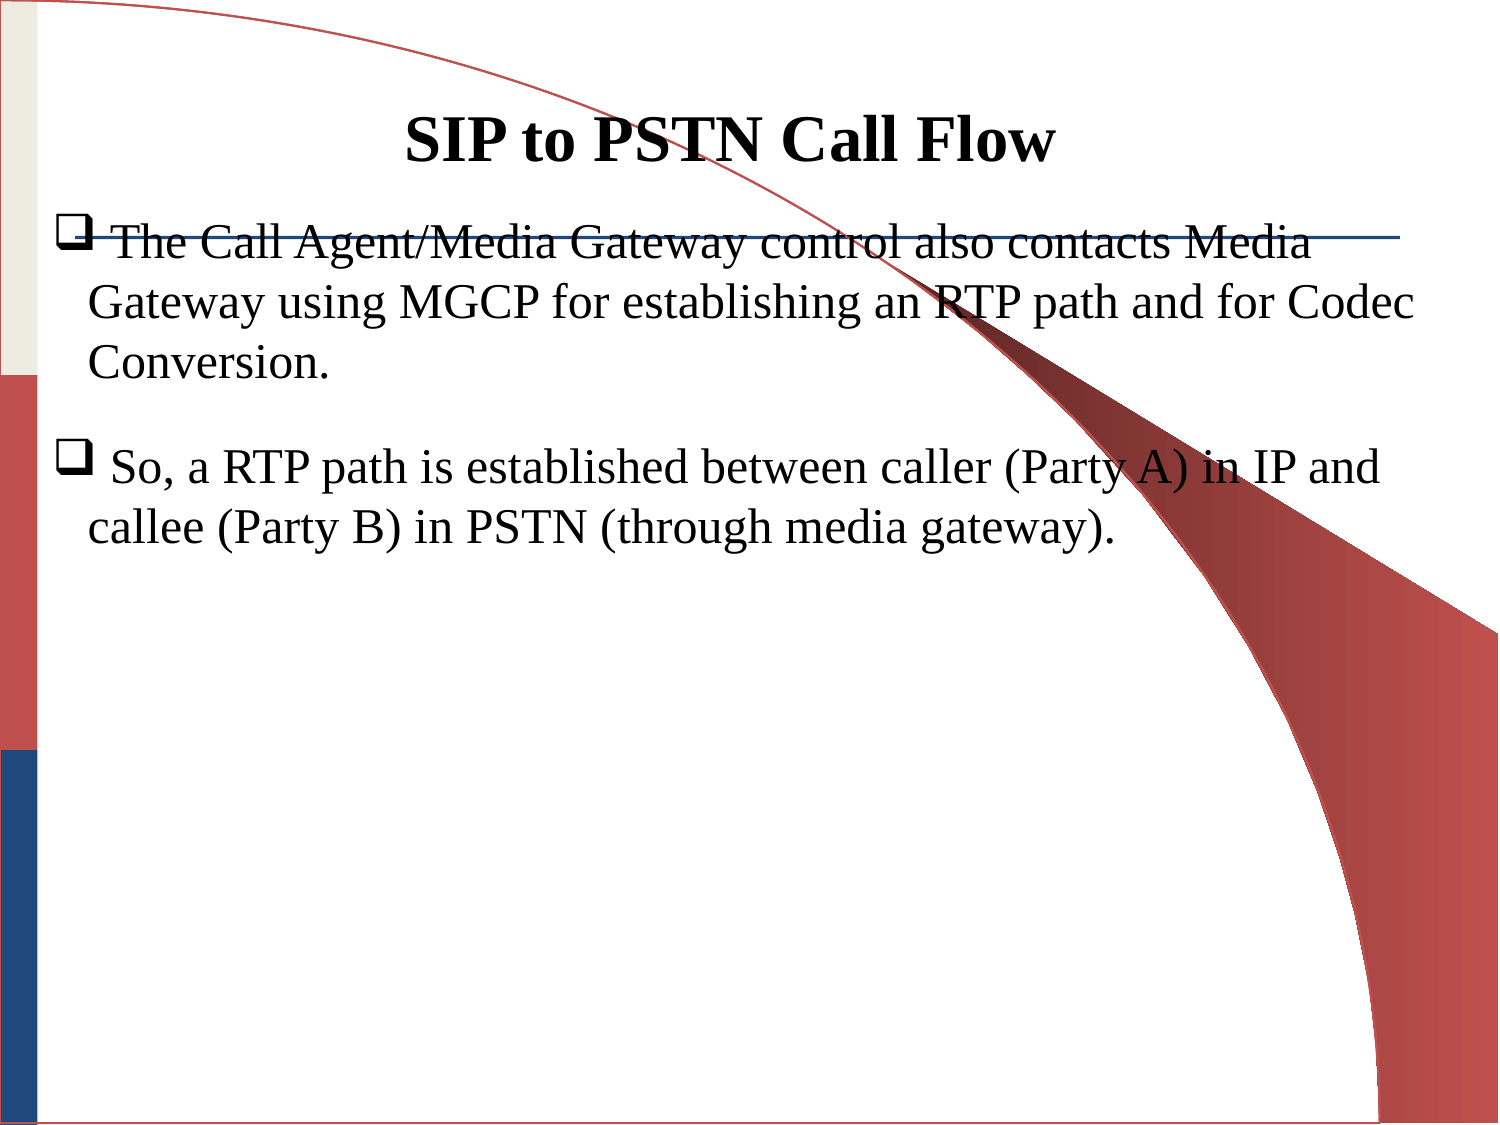

SIP to PSTN Call Flow
 The Call Agent/Media Gateway control also contacts Media Gateway using MGCP for establishing an RTP path and for Codec Conversion.
 So, a RTP path is established between caller (Party A) in IP and callee (Party B) in PSTN (through media gateway).